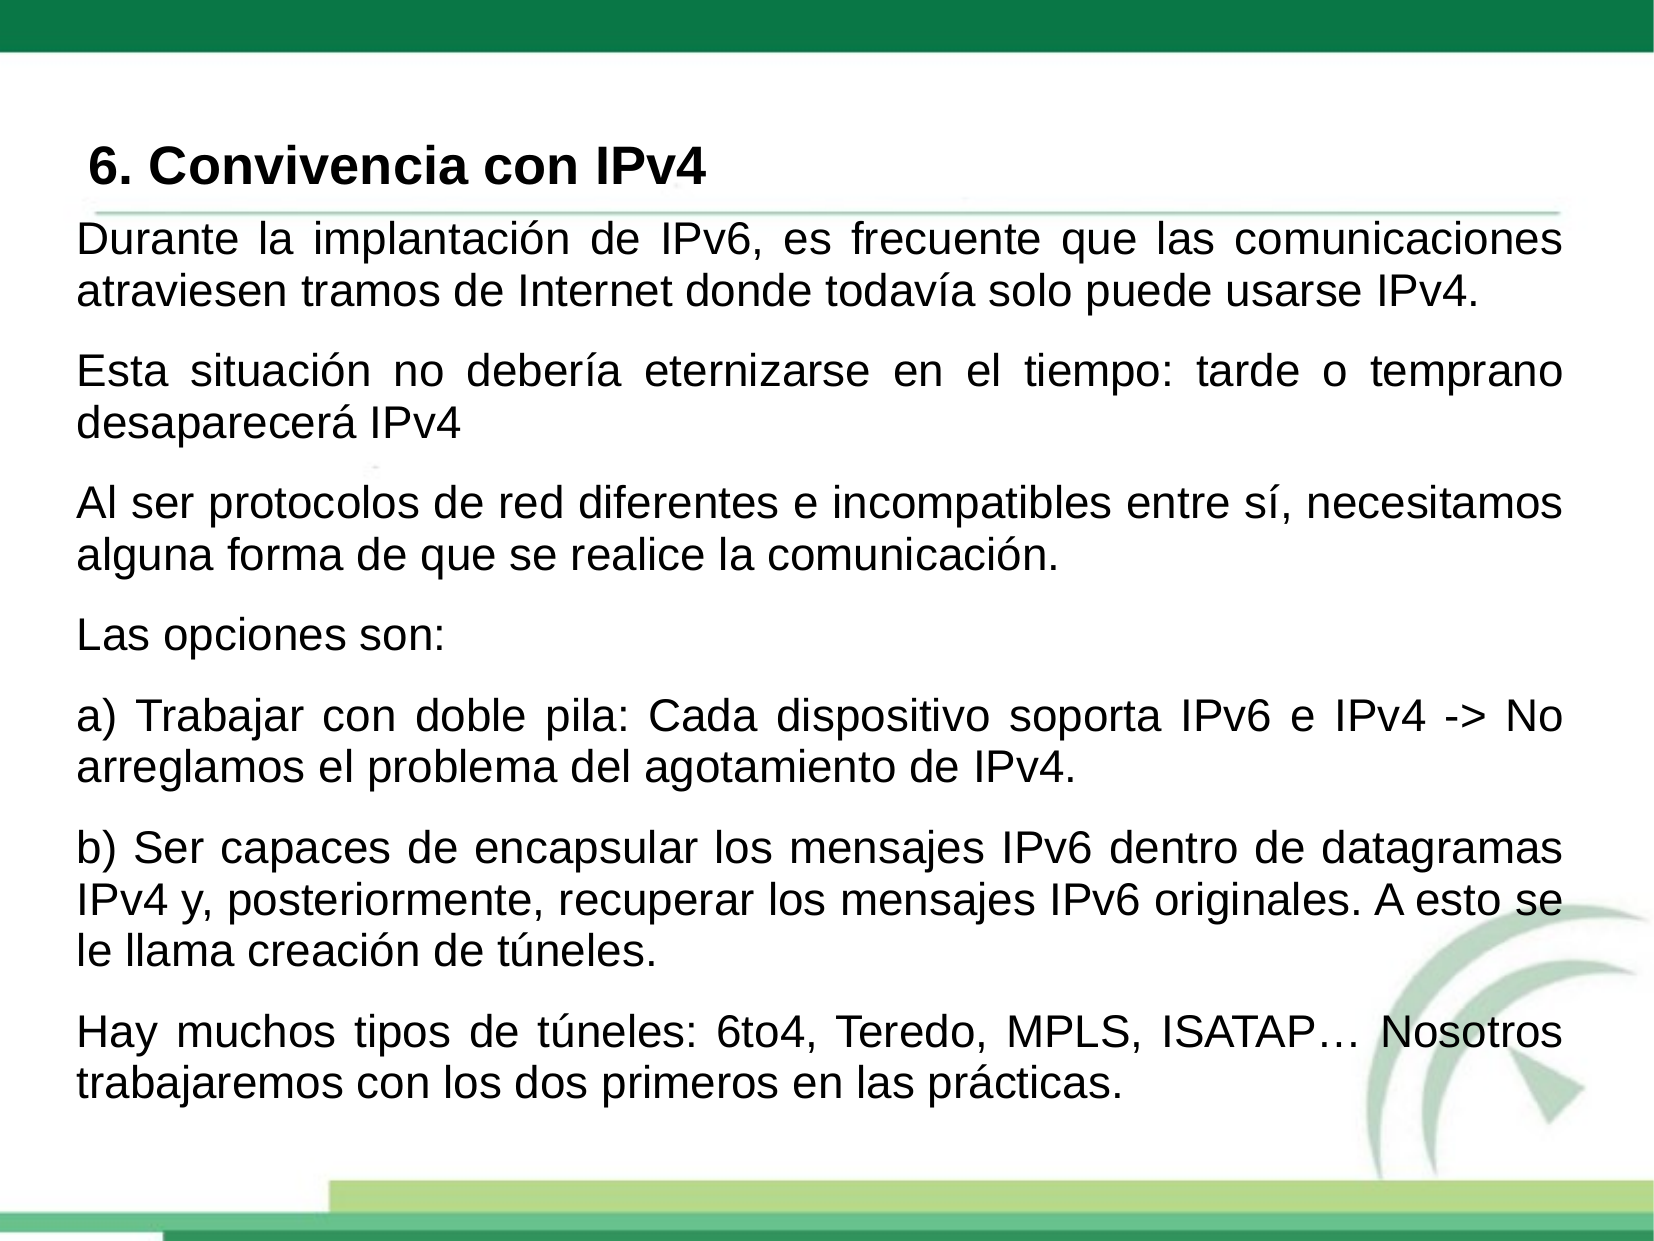

# 6. Convivencia con IPv4
Durante la implantación de IPv6, es frecuente que las comunicaciones atraviesen tramos de Internet donde todavía solo puede usarse IPv4.
Esta situación no debería eternizarse en el tiempo: tarde o temprano desaparecerá IPv4
Al ser protocolos de red diferentes e incompatibles entre sí, necesitamos alguna forma de que se realice la comunicación.
Las opciones son:
a) Trabajar con doble pila: Cada dispositivo soporta IPv6 e IPv4 -> No arreglamos el problema del agotamiento de IPv4.
b) Ser capaces de encapsular los mensajes IPv6 dentro de datagramas IPv4 y, posteriormente, recuperar los mensajes IPv6 originales. A esto se le llama creación de túneles.
Hay muchos tipos de túneles: 6to4, Teredo, MPLS, ISATAP… Nosotros trabajaremos con los dos primeros en las prácticas.